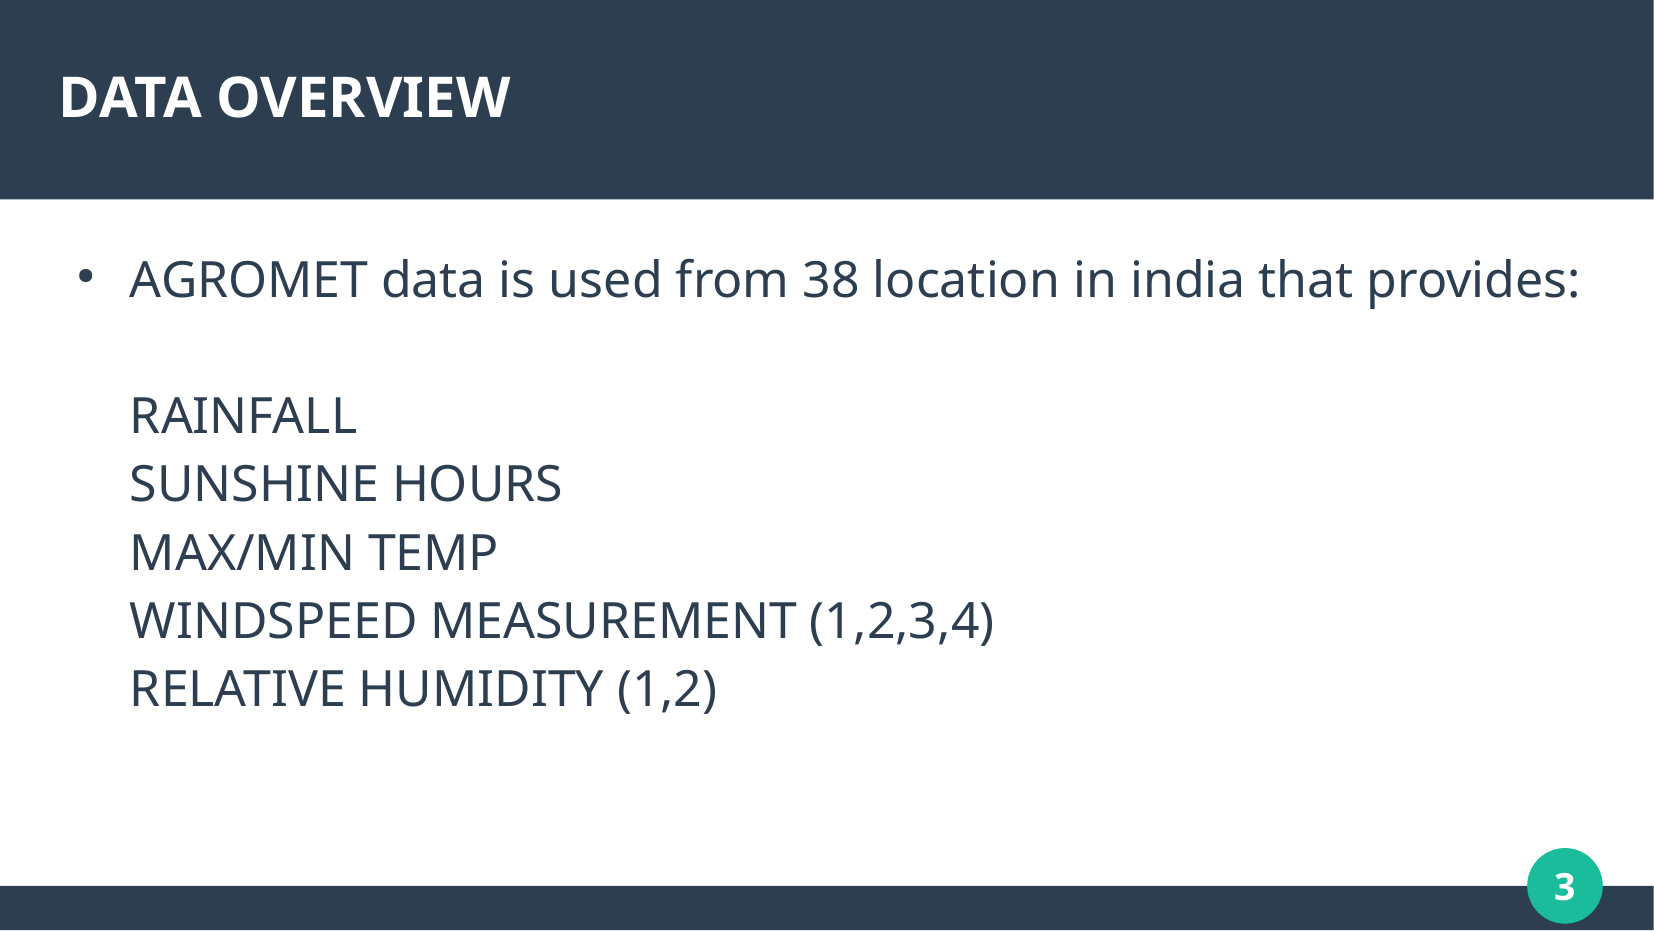

# DATA OVERVIEW
AGROMET data is used from 38 location in india that provides:
RAINFALL
SUNSHINE HOURS
MAX/MIN TEMP
WINDSPEED MEASUREMENT (1,2,3,4)
RELATIVE HUMIDITY (1,2)